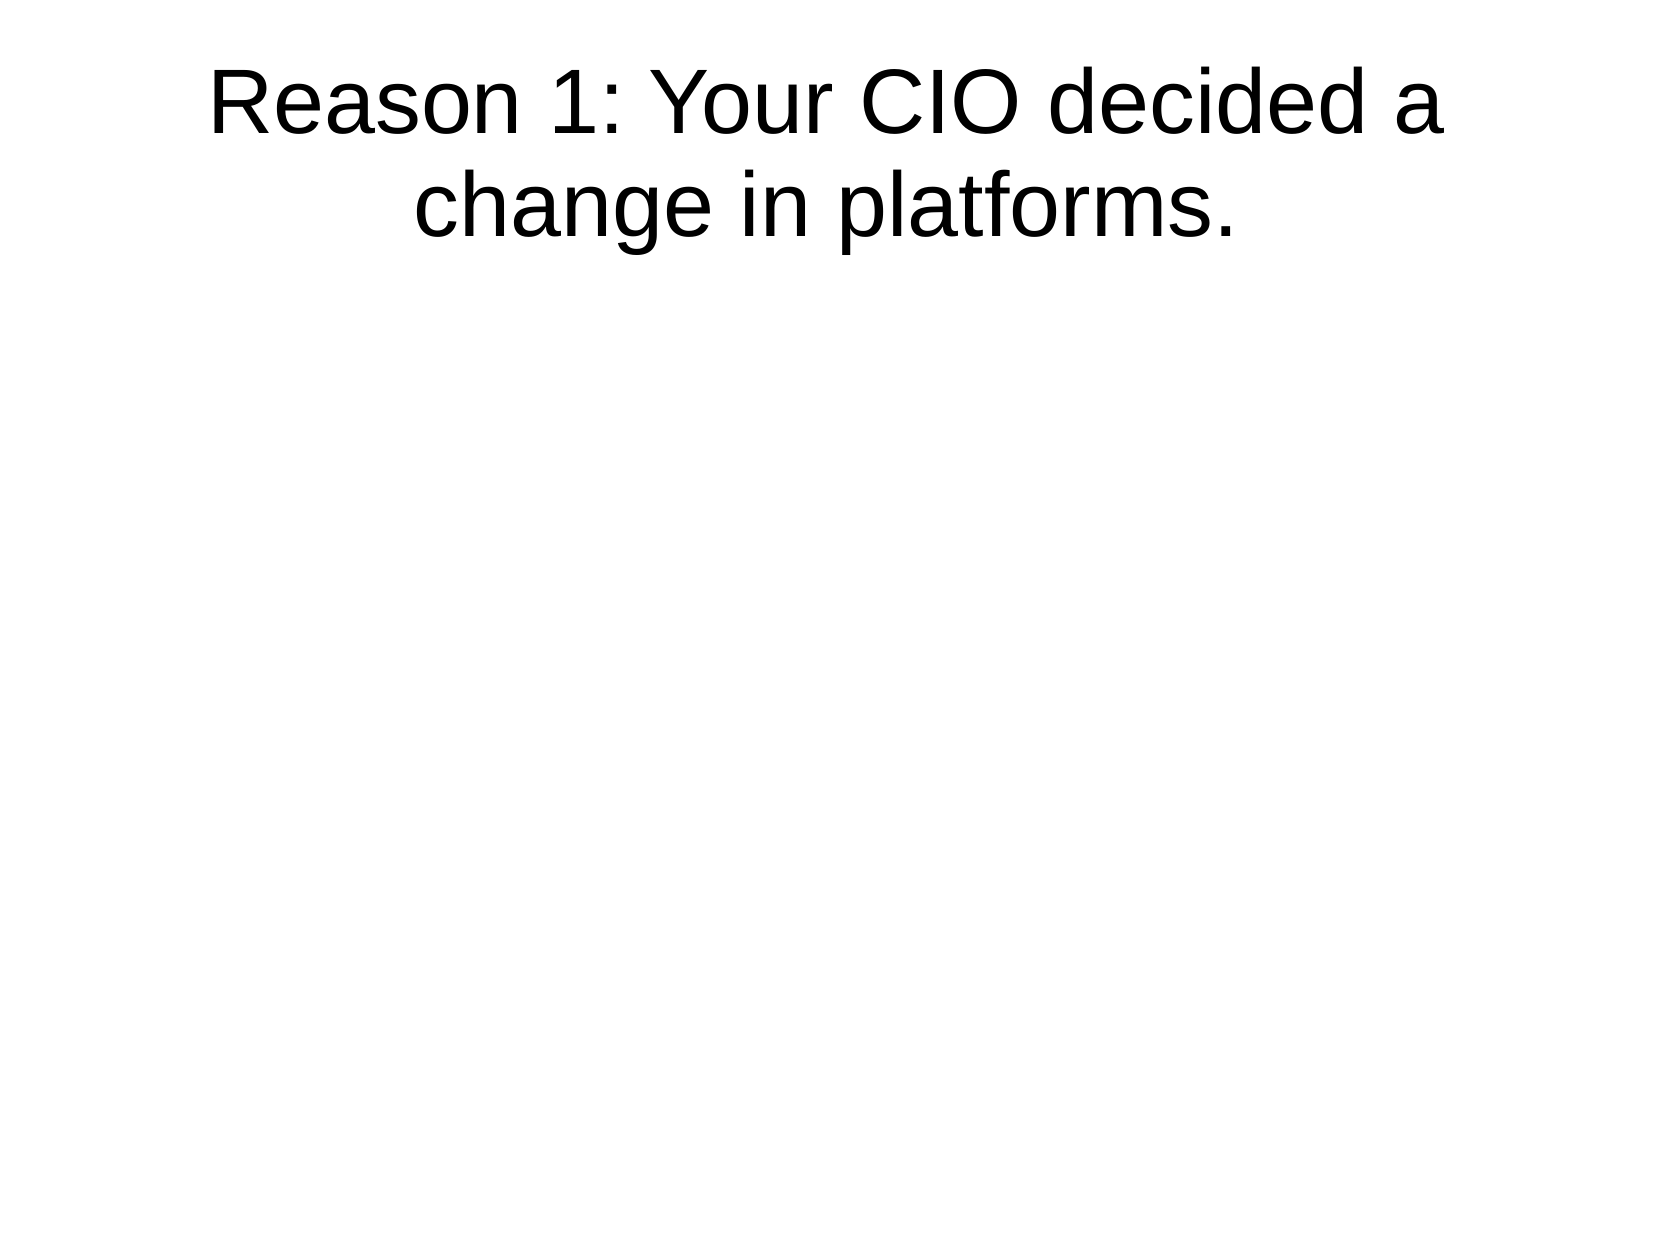

# Reason 1: Your CIO decided a change in platforms.